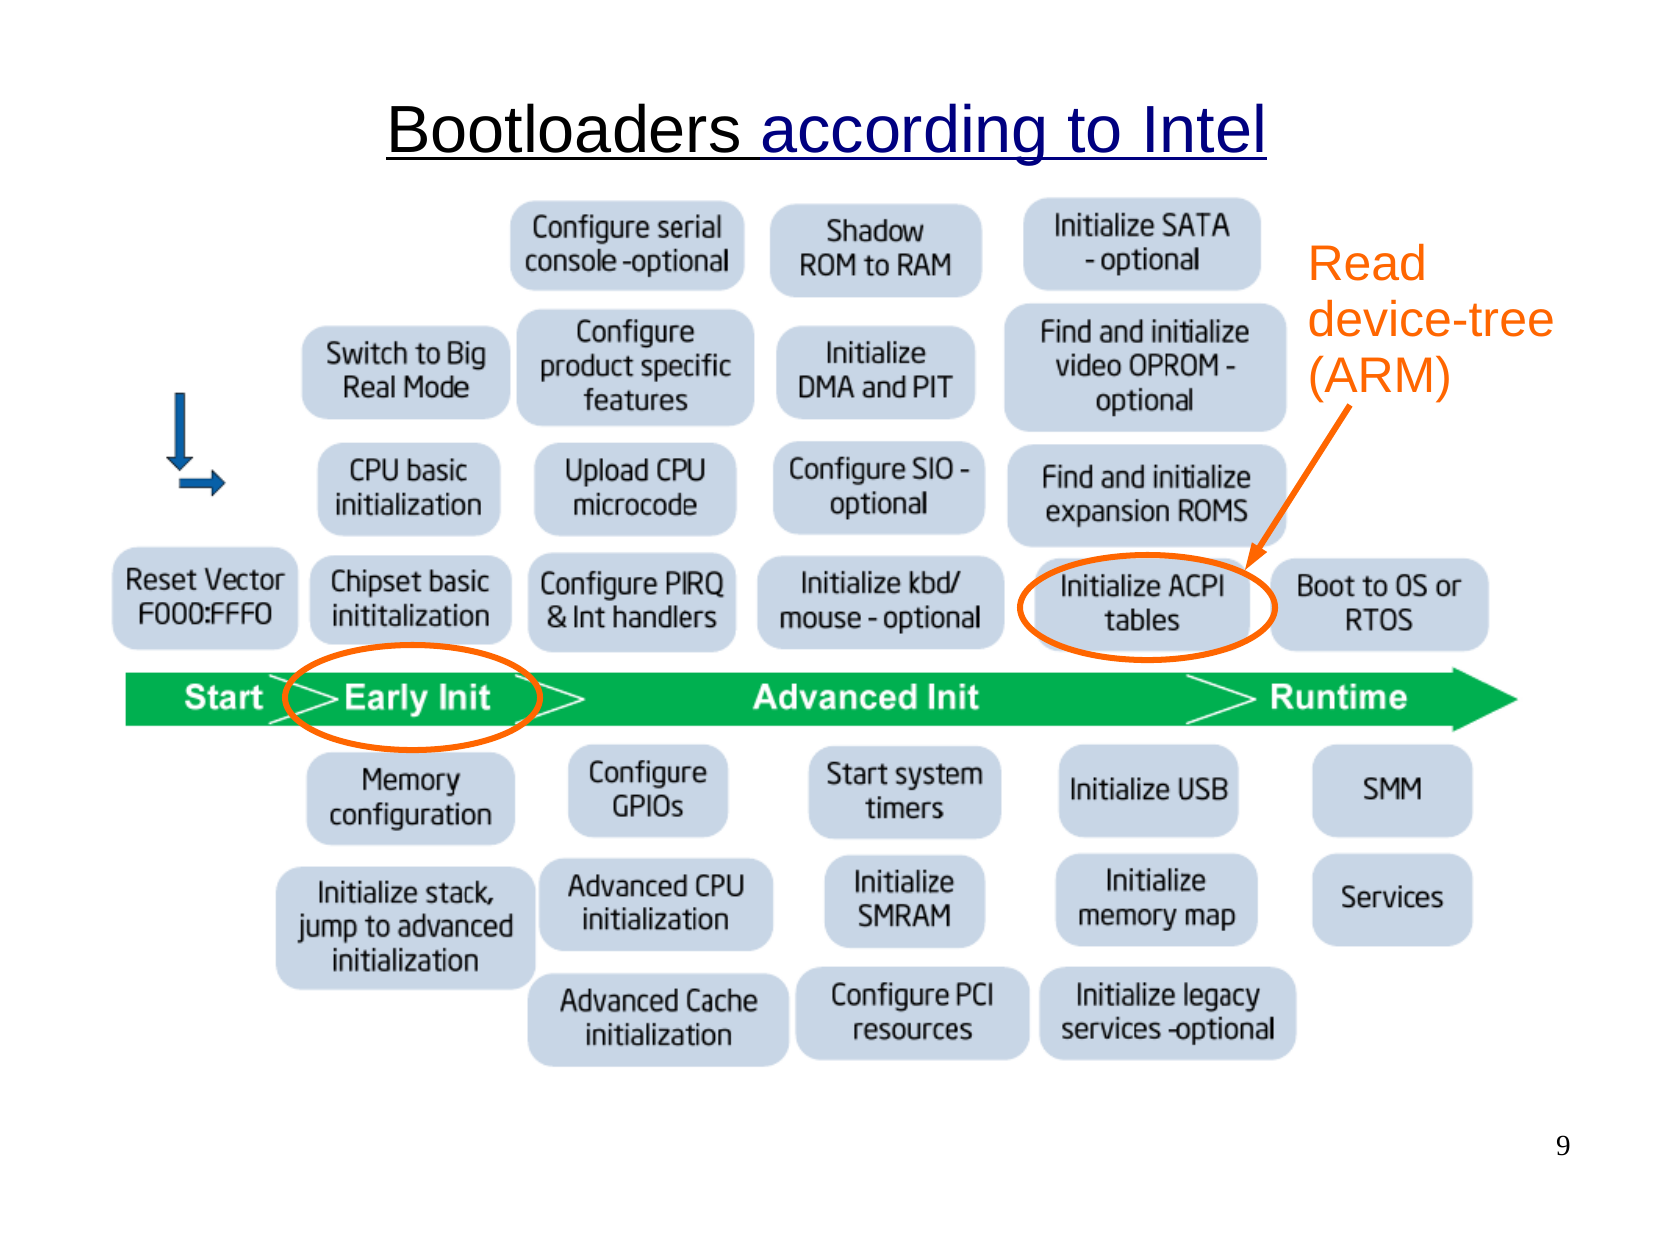

# Bootloaders according to Intel
Read
device-tree
(ARM)
9